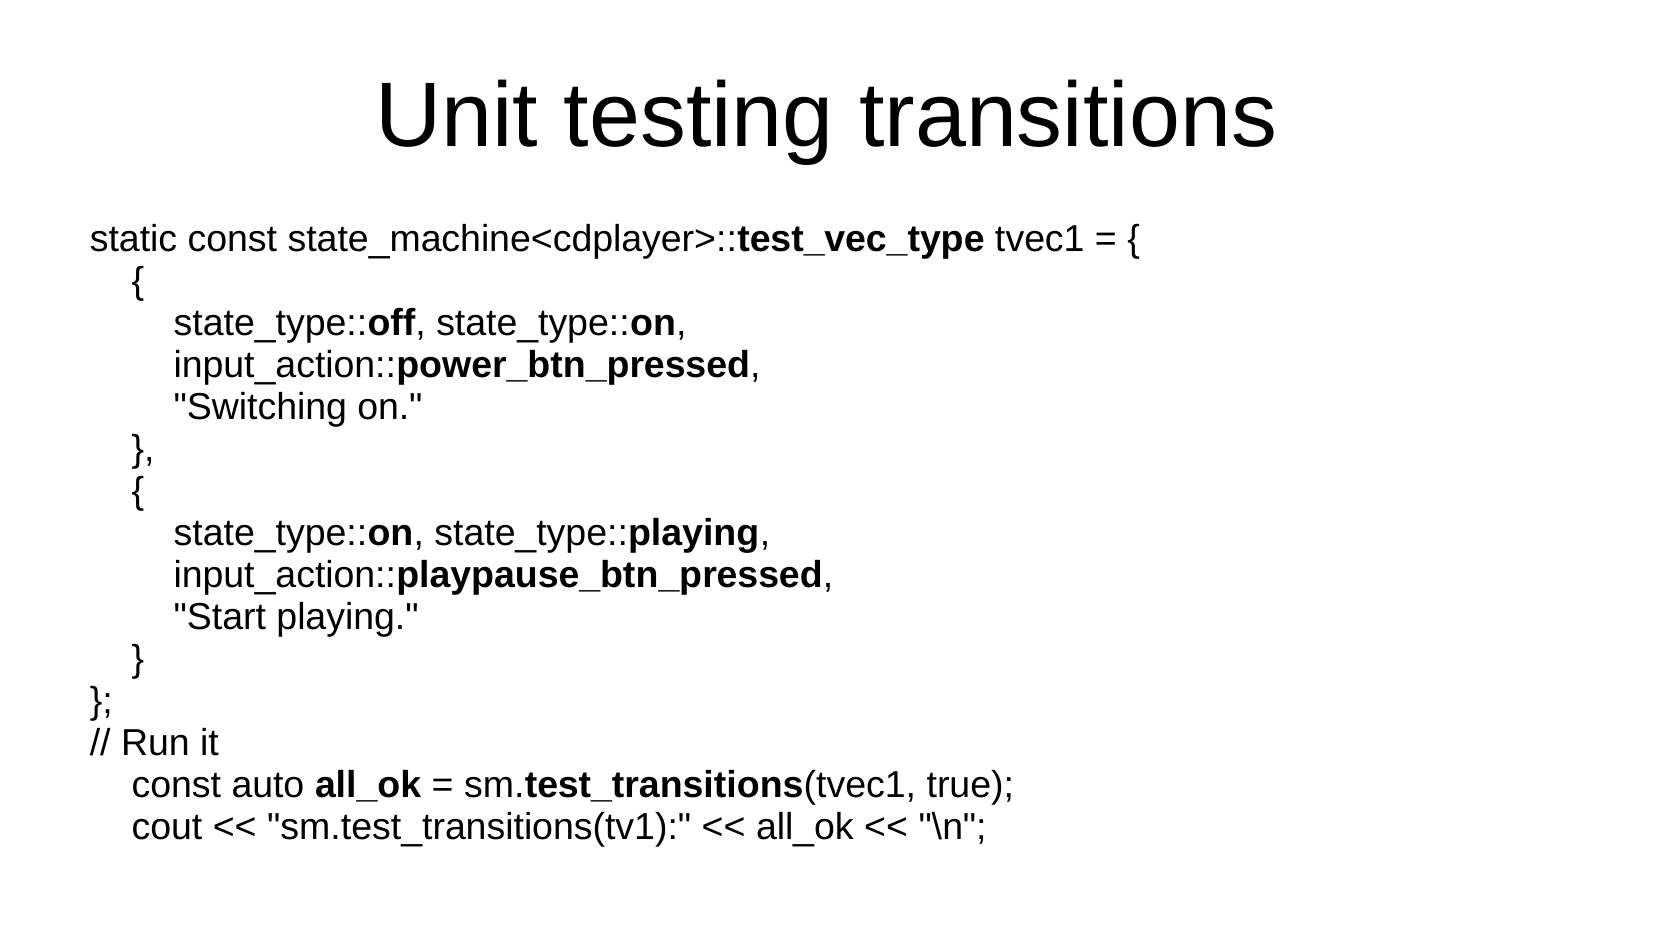

# Unit testing transitions
static const state_machine<cdplayer>::test_vec_type tvec1 = {
 {
 state_type::off, state_type::on,
 input_action::power_btn_pressed,
 "Switching on."
 },
 {
 state_type::on, state_type::playing,
 input_action::playpause_btn_pressed,
 "Start playing."
 }
};
// Run it
 const auto all_ok = sm.test_transitions(tvec1, true);
 cout << "sm.test_transitions(tv1):" << all_ok << "\n";